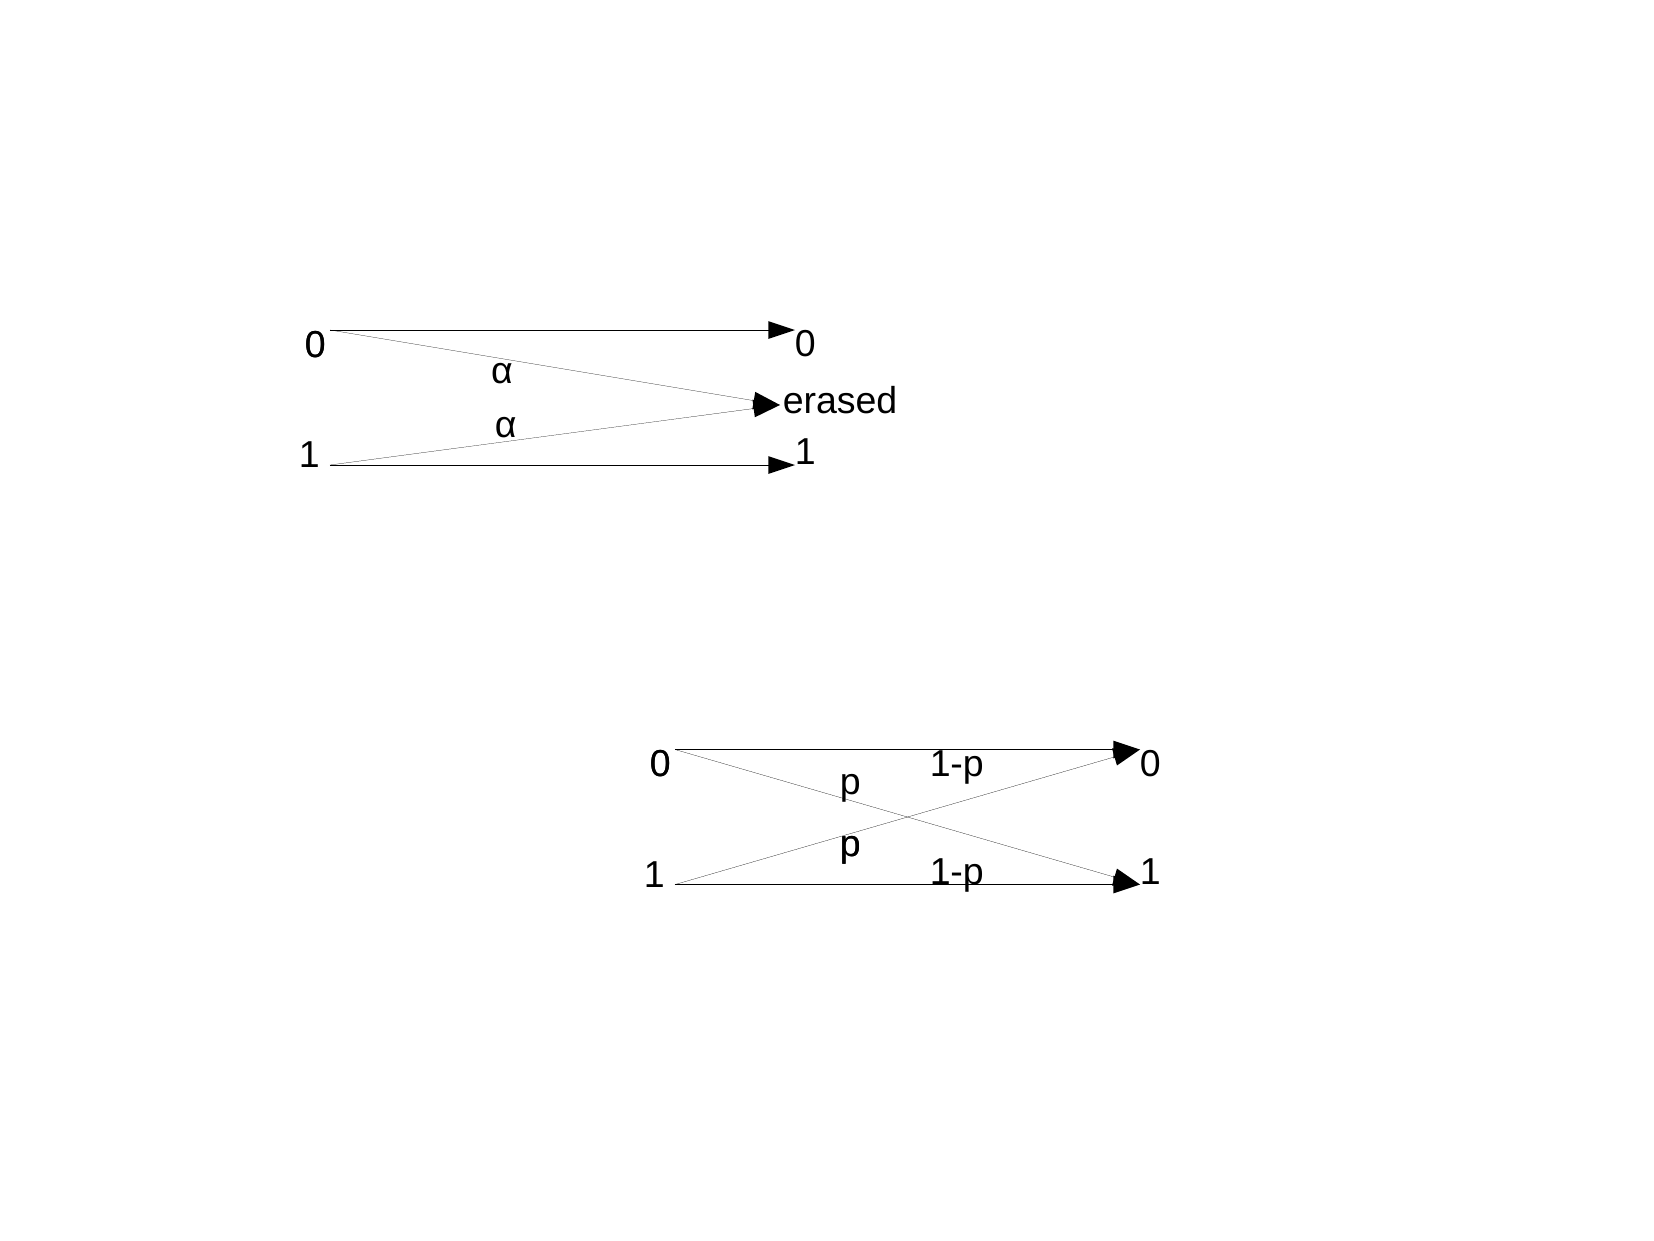

0
0
0
α
erased
α
1
1
1-p
0
0
0
p
p
p
1
1-p
1